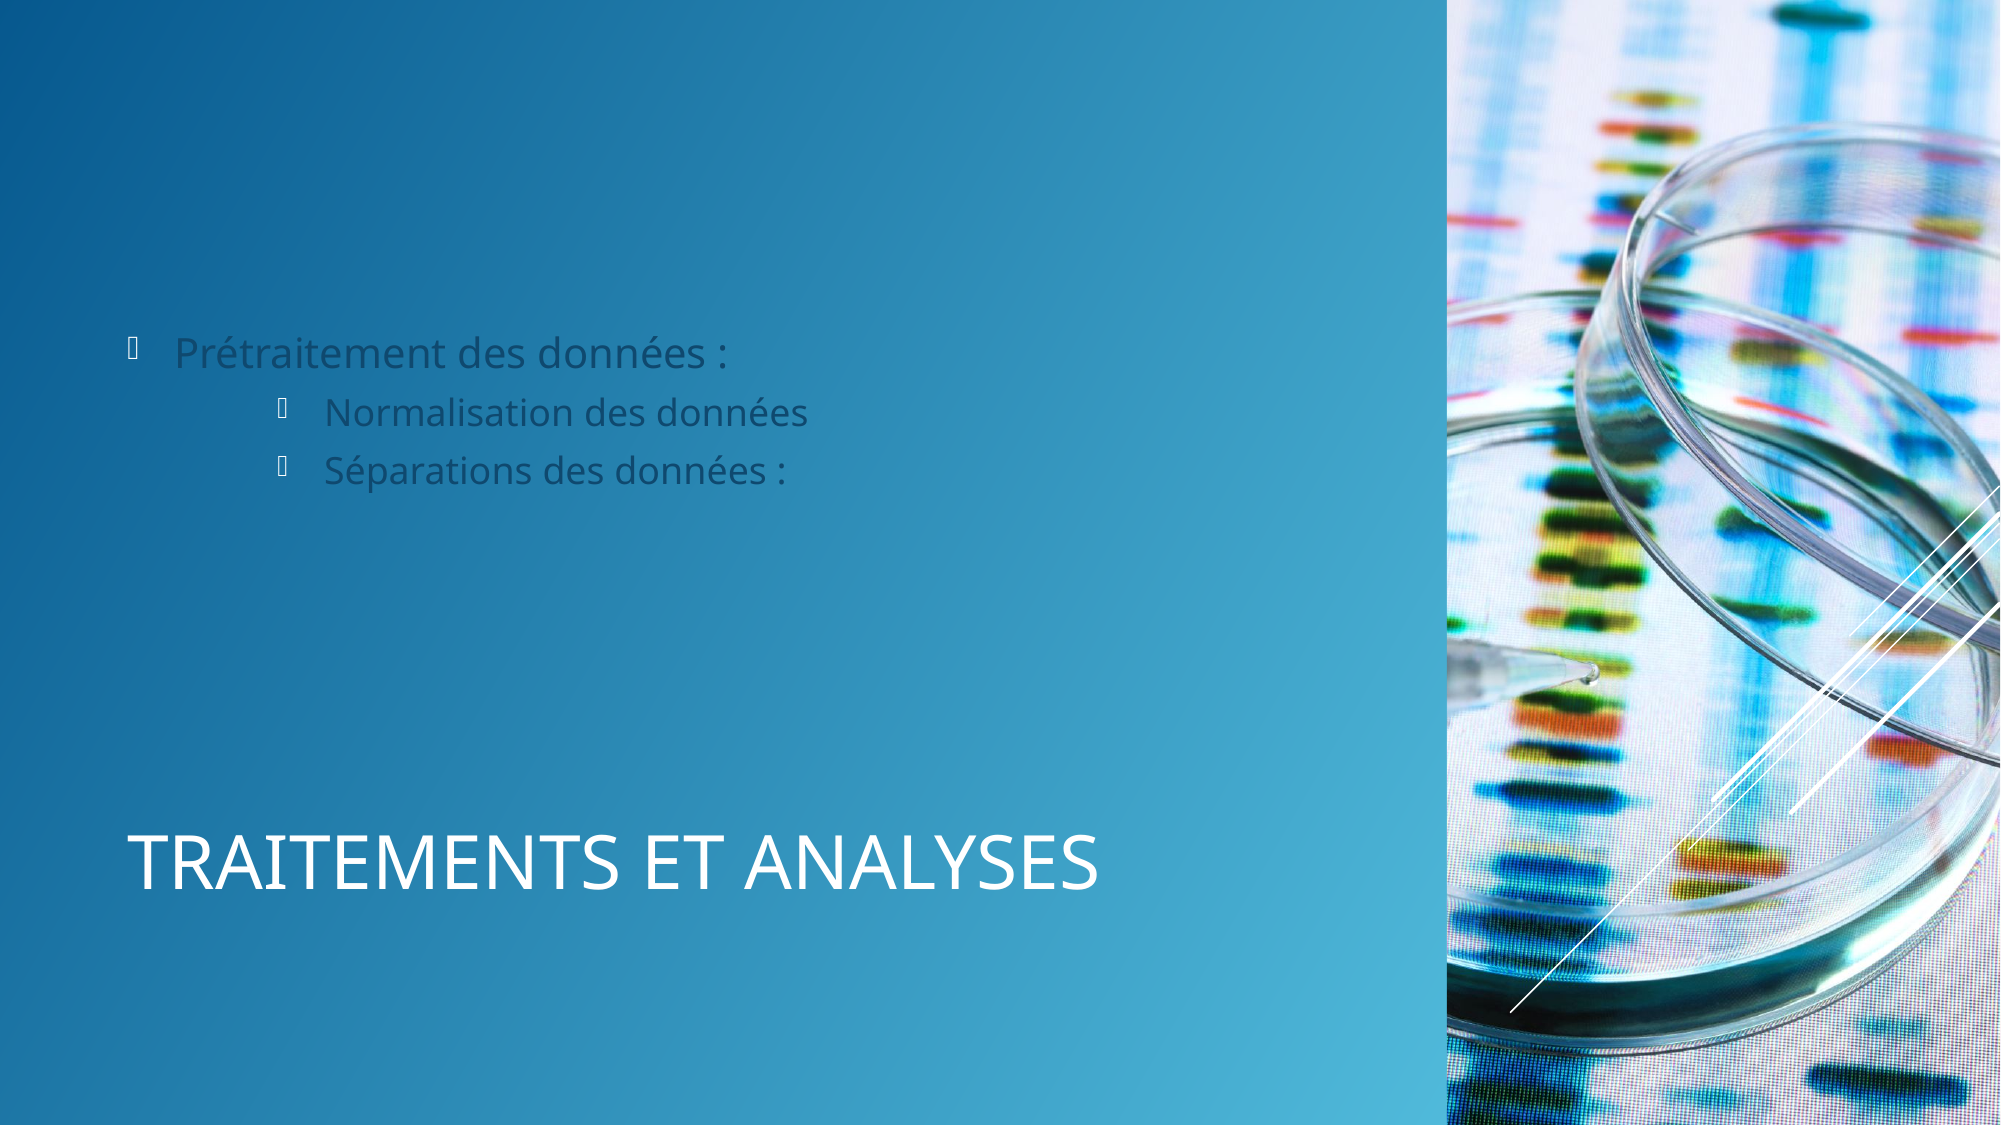

Prétraitement des données :
Normalisation des données
Séparations des données :
# Traitements et Analyses